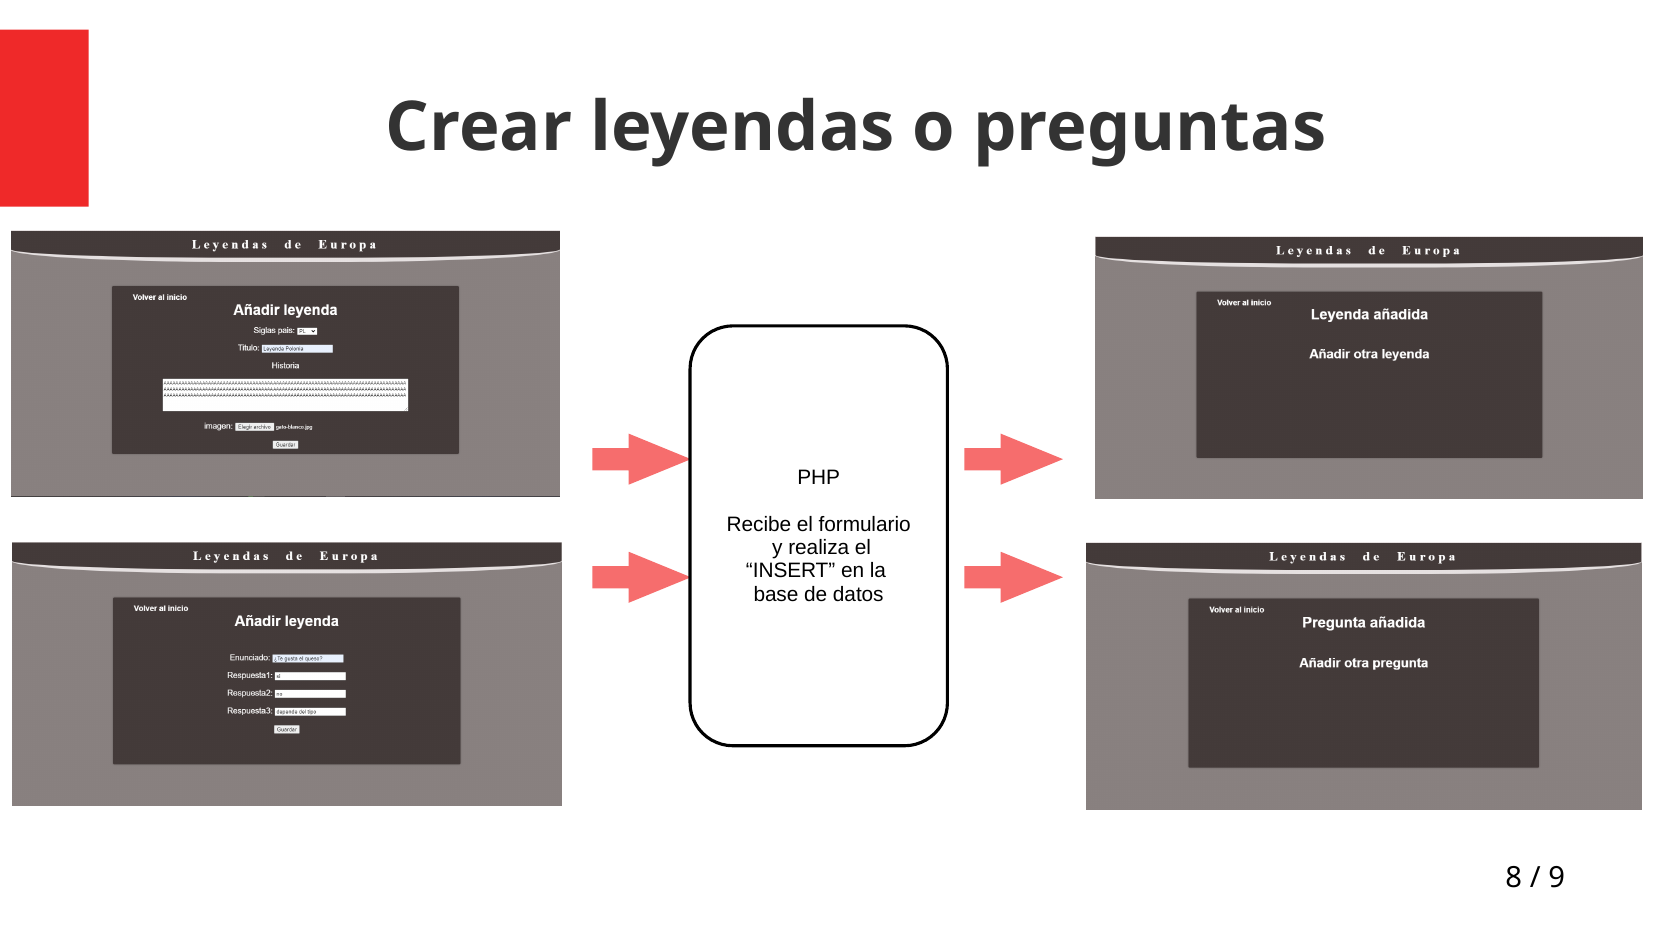

# Crear leyendas o preguntas
PHP
Recibe el formulario
 y realiza el
“INSERT” en la
base de datos
8